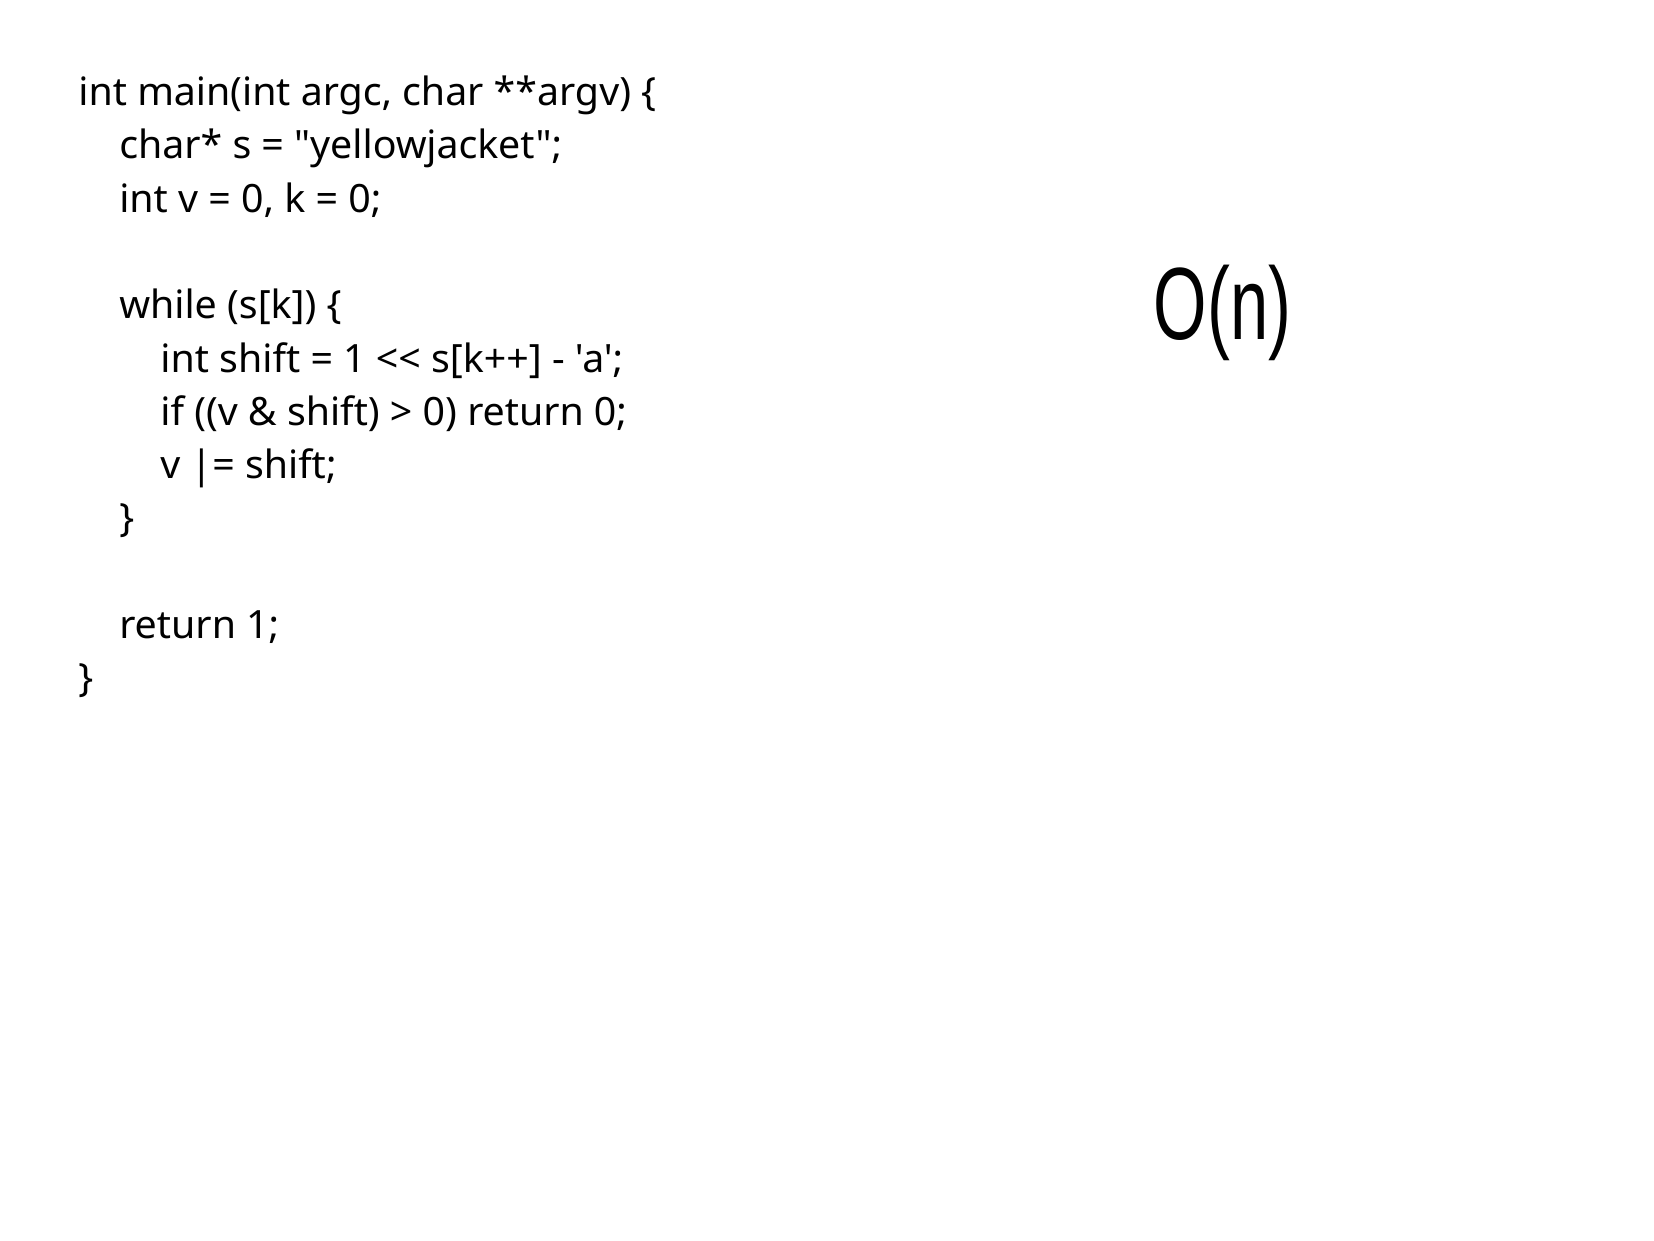

int main(int argc, char **argv) {
 char* s = "yellowjacket";
 int v = 0, k = 0;
 while (s[k]) {
 int shift = 1 << s[k++] - 'a';
 if ((v & shift) > 0) return 0;
 v |= shift;
 }
 return 1;
}
O(n)